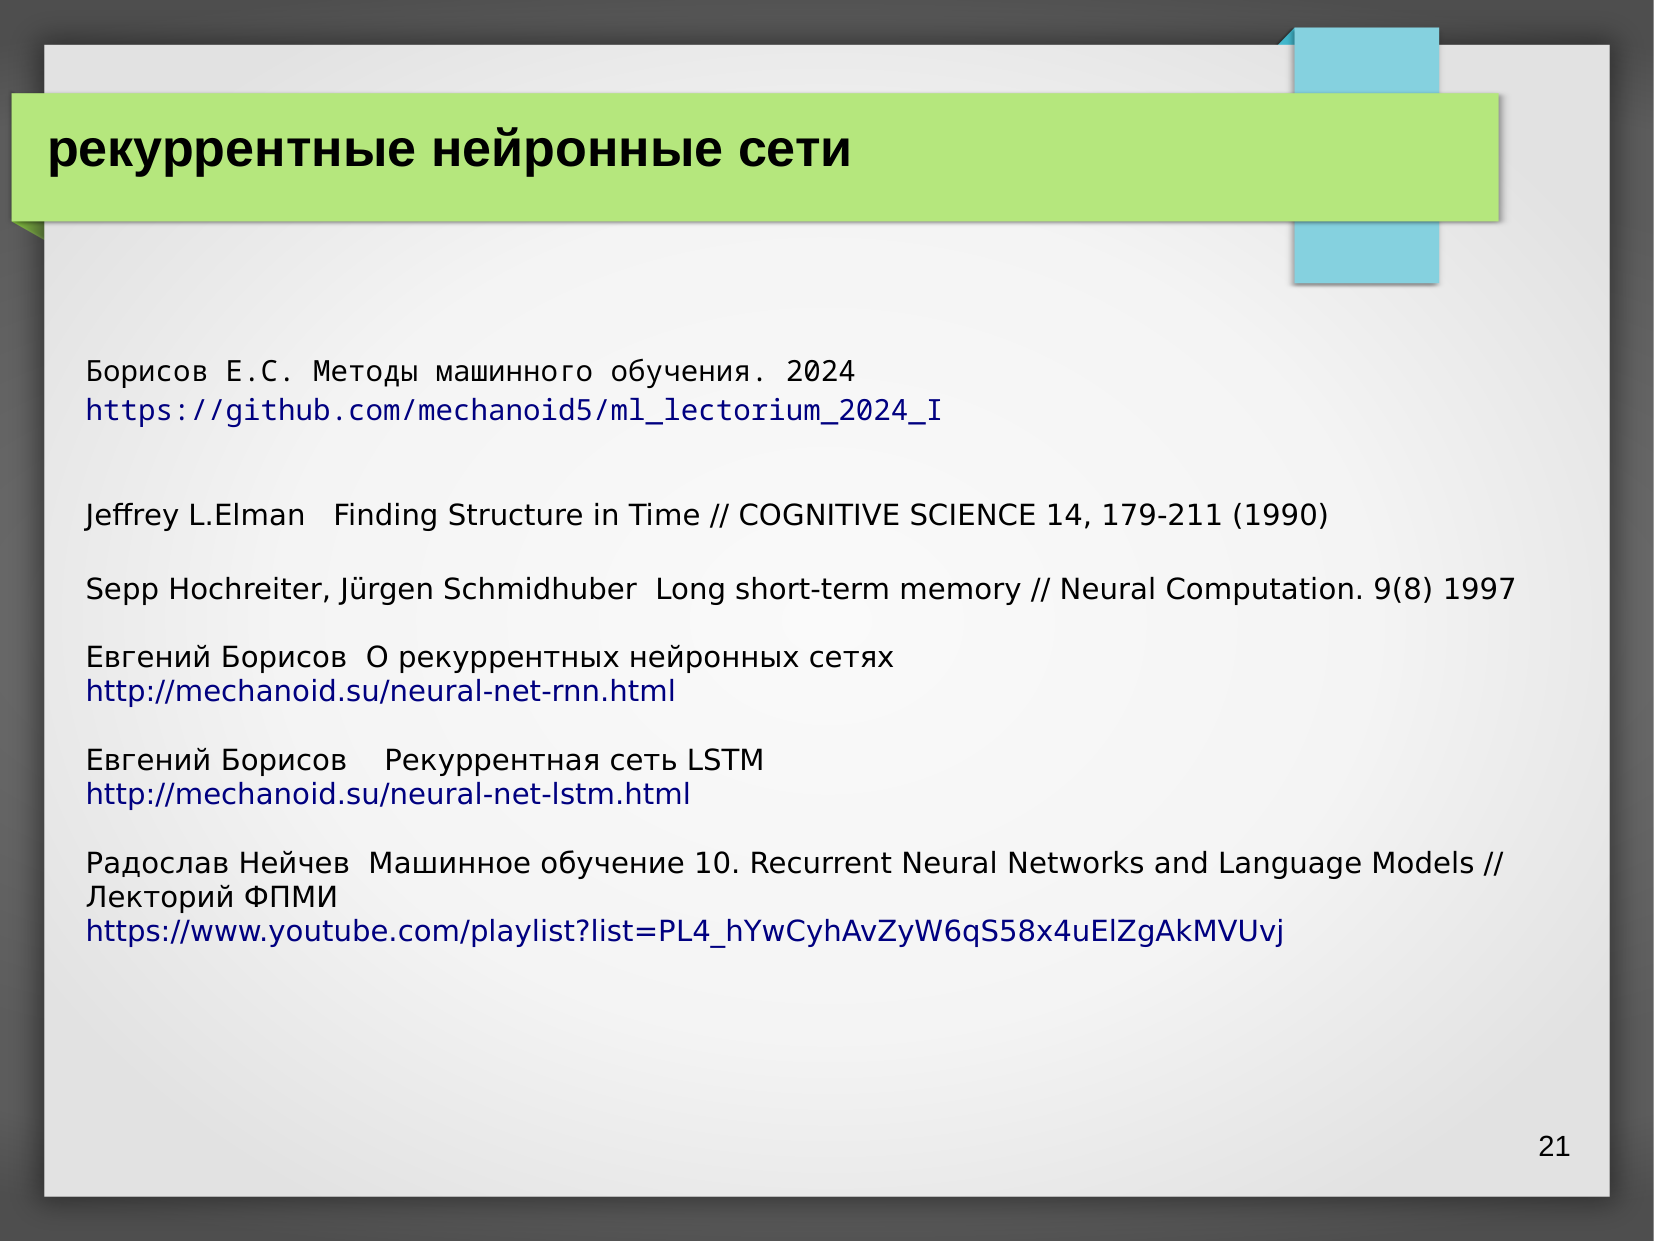

# рекуррентные нейронные сети
Борисов Е.С. Методы машинного обучения. 2024
https://github.com/mechanoid5/ml_lectorium_2024_I
Jeffrey L.Elman Finding Structure in Time // COGNITIVE SCIENCE 14, 179-211 (1990)
Sepp Hochreiter, Jürgen Schmidhuber Long short-term memory // Neural Computation. 9(8) 1997
Евгений Борисов О рекуррентных нейронных сетях
http://mechanoid.su/neural-net-rnn.html
Евгений Борисов Рекуррентная сеть LSTM
http://mechanoid.su/neural-net-lstm.html
Радослав Нейчев Машинное обучение 10. Recurrent Neural Networks and Language Models //
Лекторий ФПМИ
https://www.youtube.com/playlist?list=PL4_hYwCyhAvZyW6qS58x4uElZgAkMVUvj
21